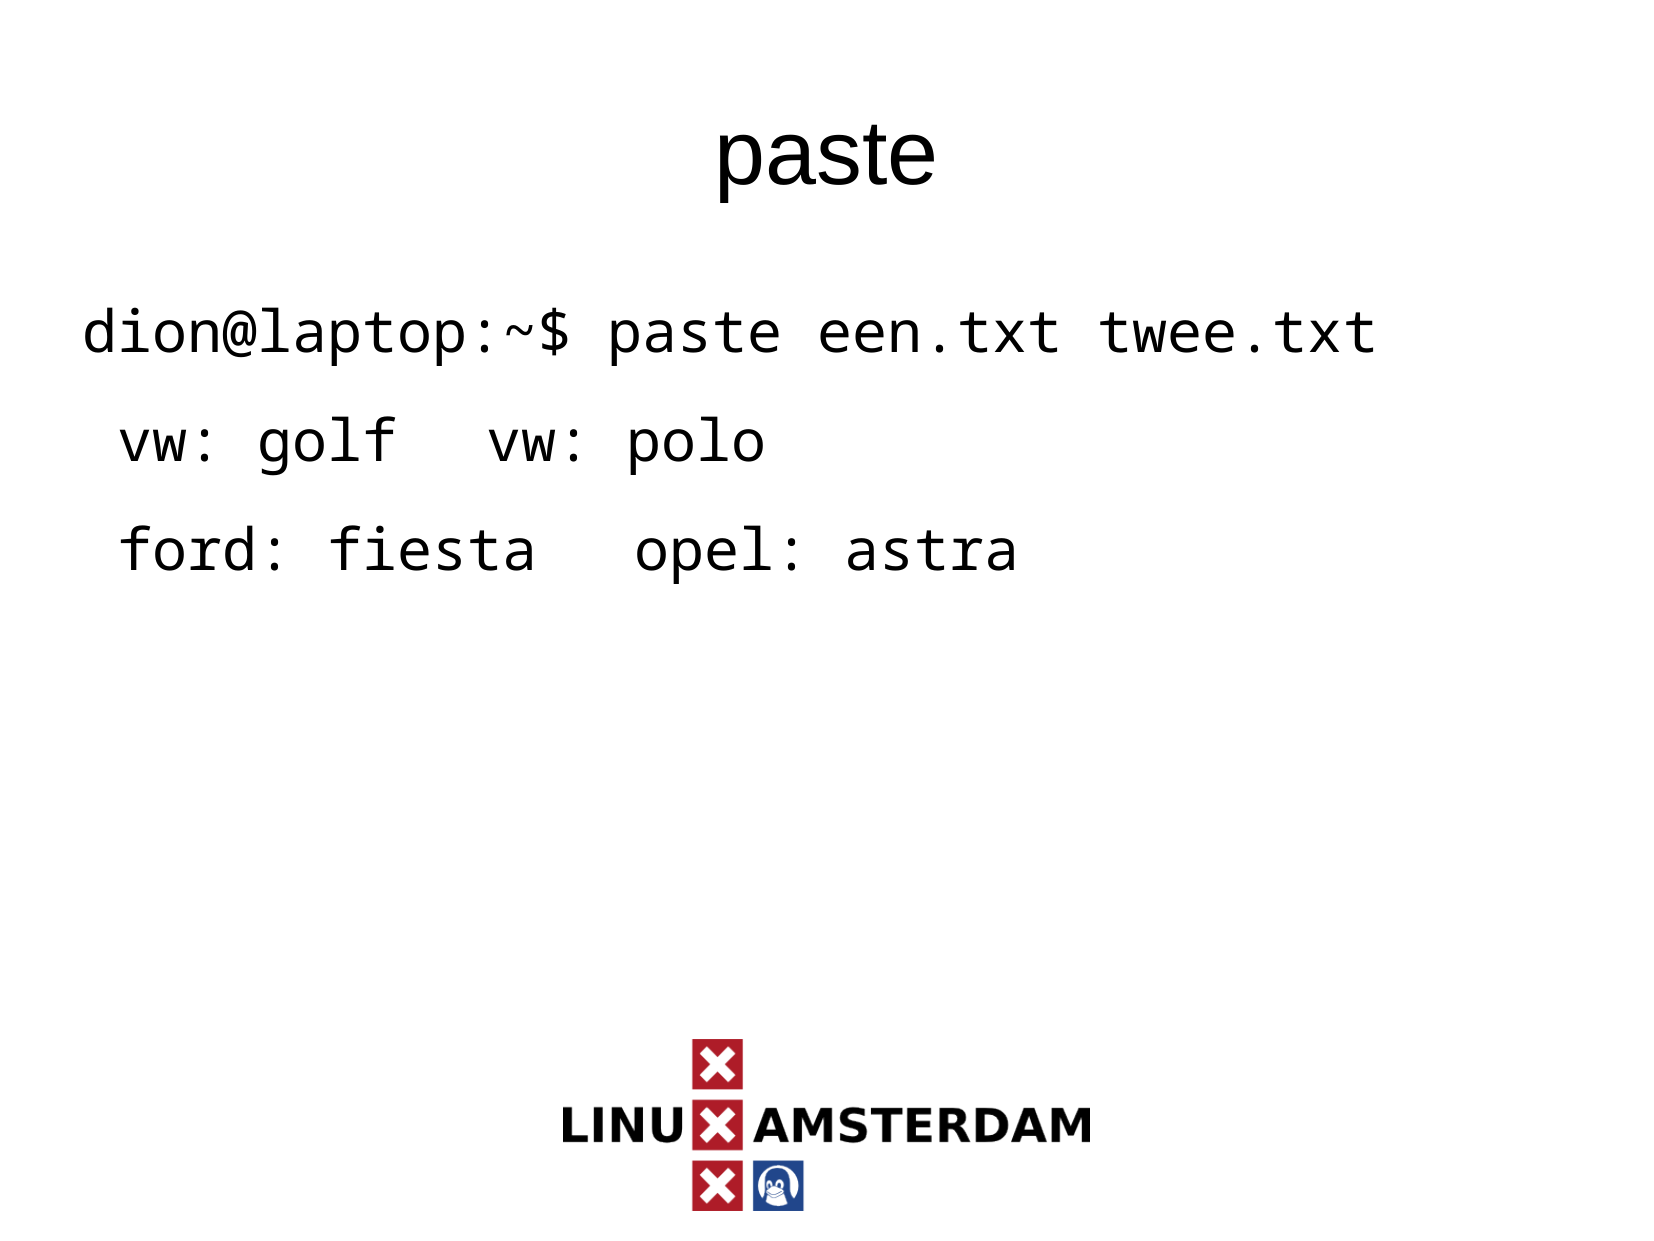

# paste
dion@laptop:~$ paste een.txt twee.txt
 vw: golf 	 vw: polo
 ford: fiesta	 opel: astra